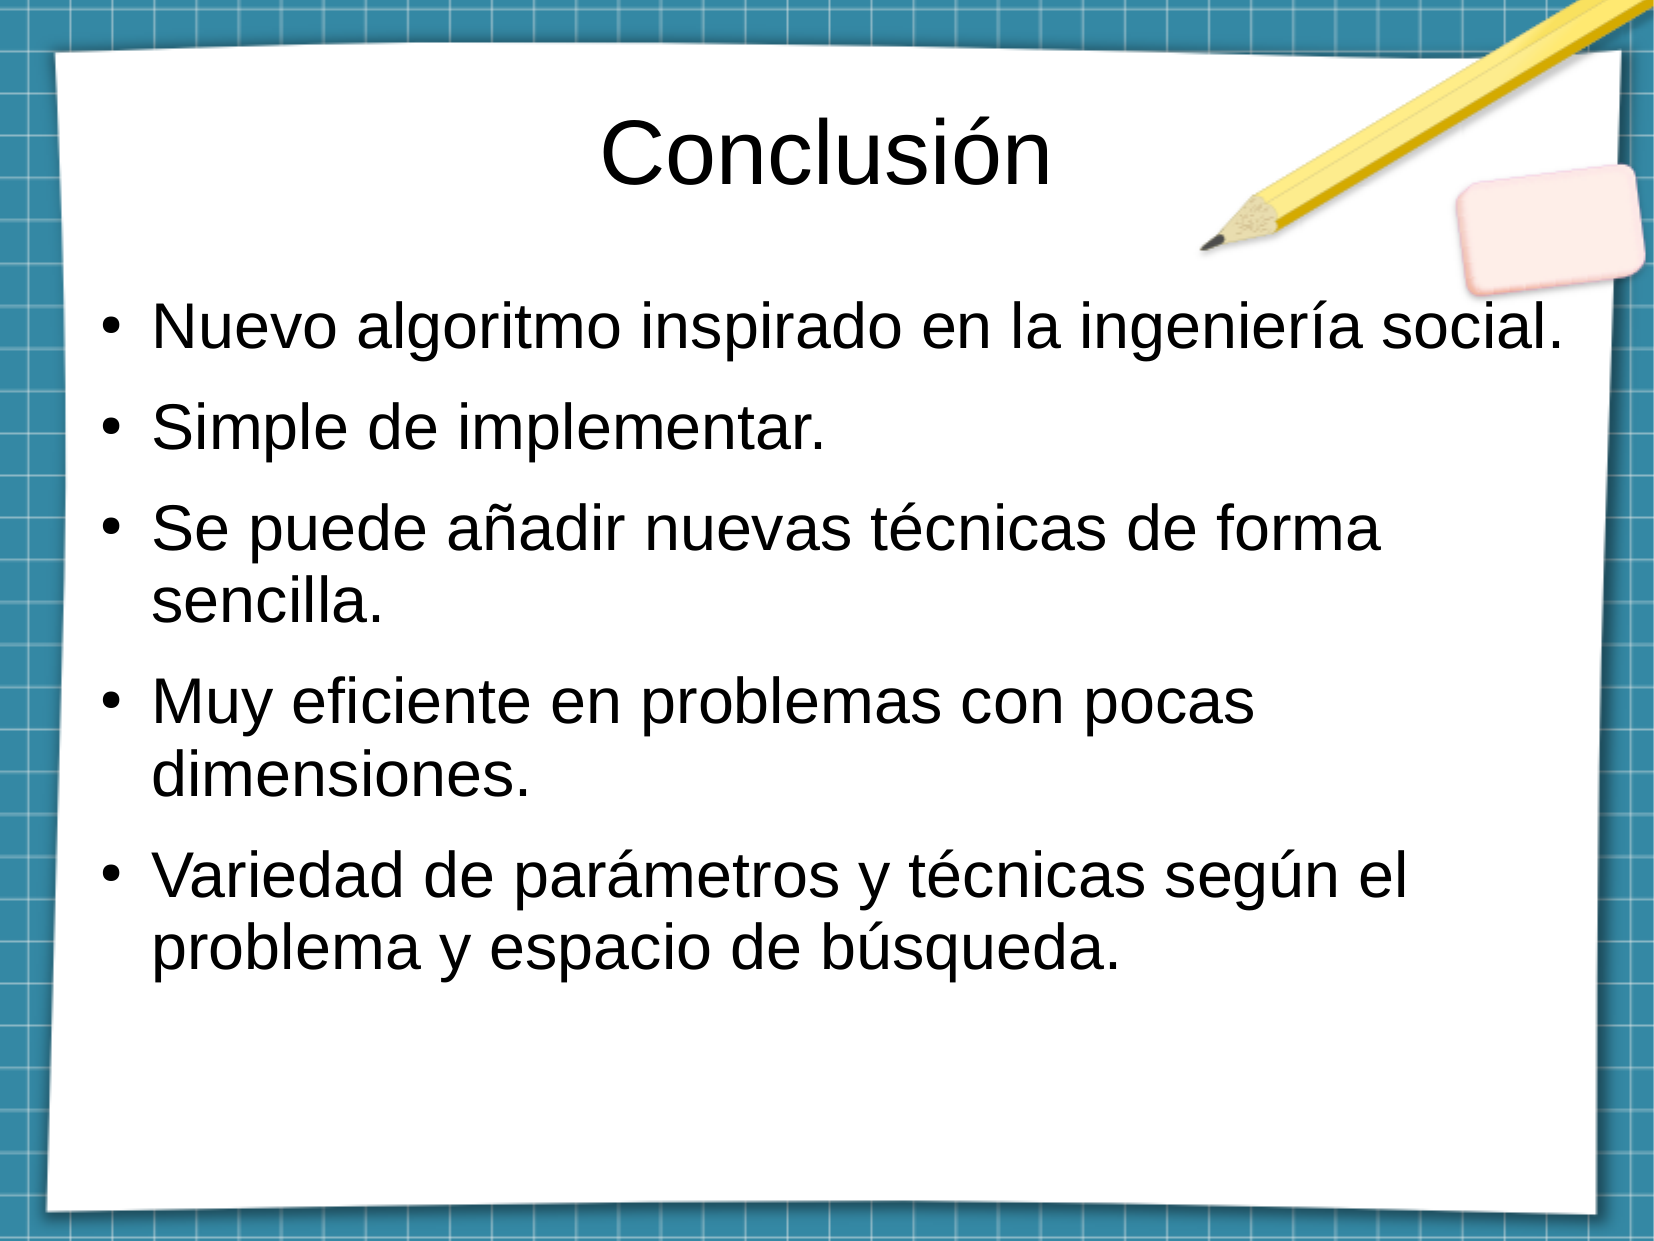

# Conclusión
Nuevo algoritmo inspirado en la ingeniería social.
Simple de implementar.
Se puede añadir nuevas técnicas de forma sencilla.
Muy eficiente en problemas con pocas dimensiones.
Variedad de parámetros y técnicas según el problema y espacio de búsqueda.